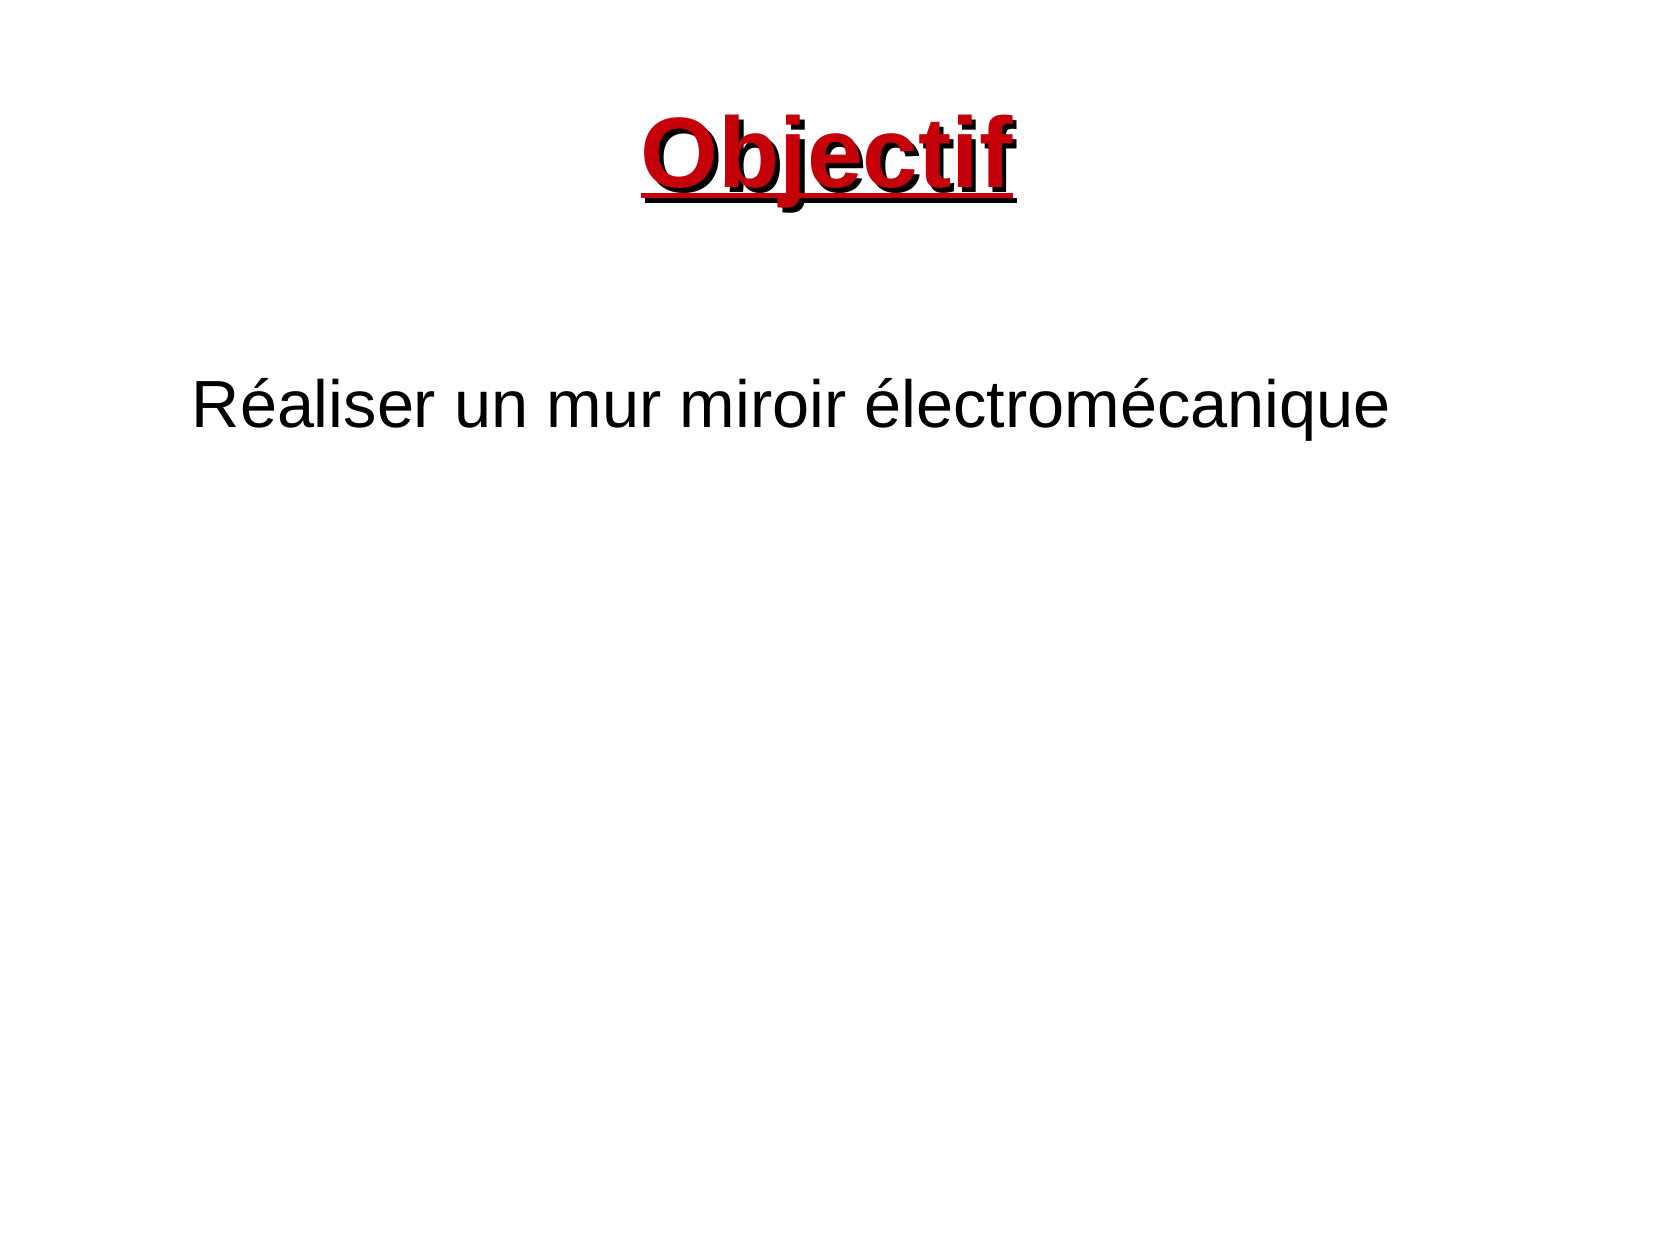

# Objectif
Réaliser un mur miroir électromécanique